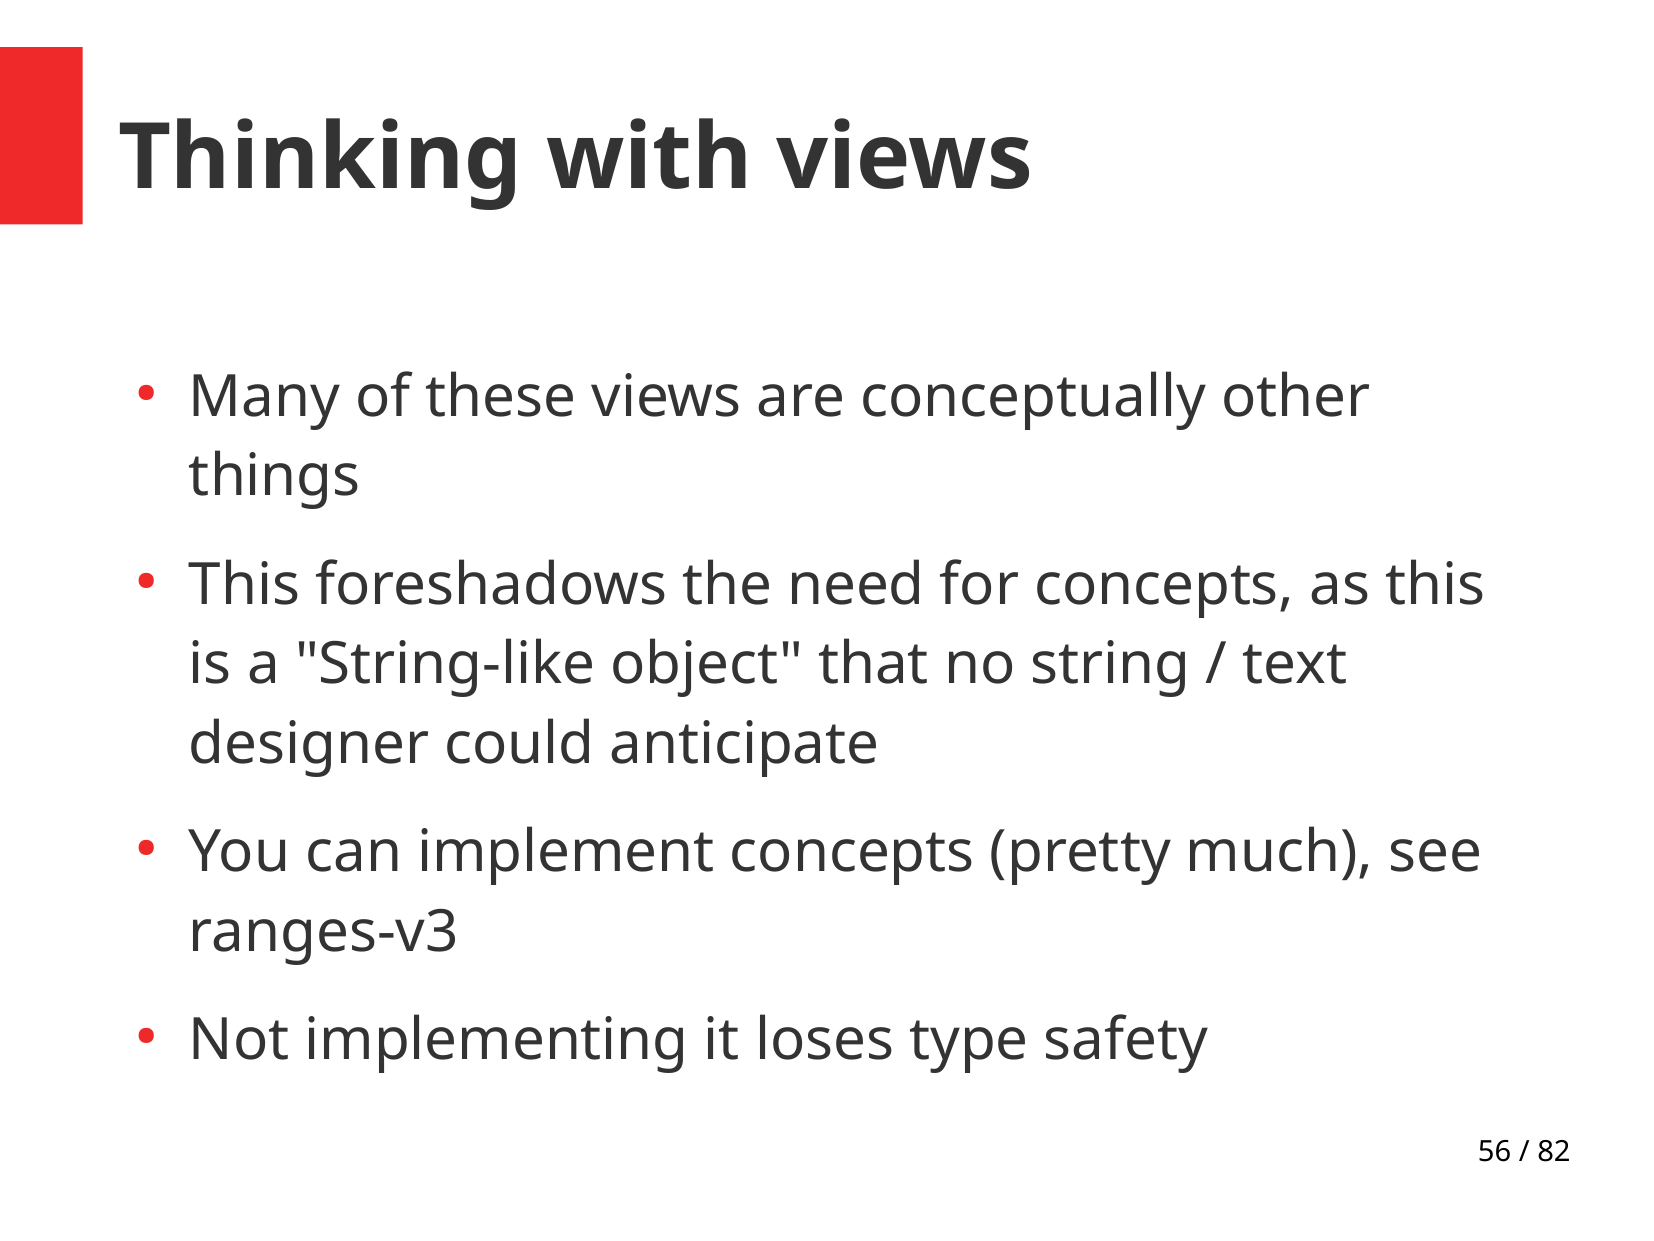

# Thinking with views
Many of these views are conceptually other things
This foreshadows the need for concepts, as this is a "String-like object" that no string / text designer could anticipate
You can implement concepts (pretty much), see ranges-v3
Not implementing it loses type safety
56